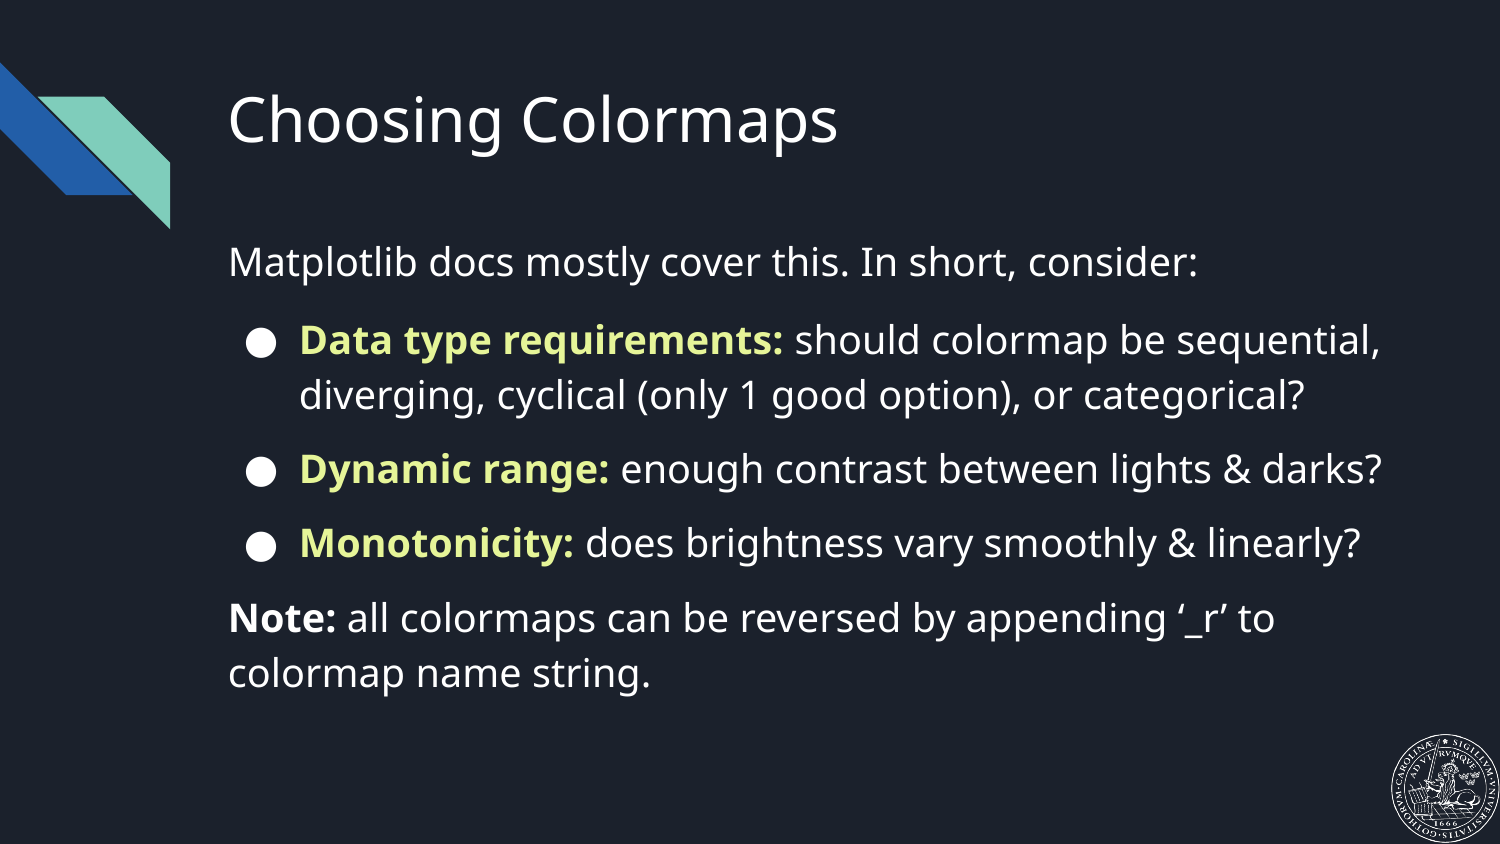

# Choosing Colormaps
Matplotlib docs mostly cover this. In short, consider:
Data type requirements: should colormap be sequential, diverging, cyclical (only 1 good option), or categorical?
Dynamic range: enough contrast between lights & darks?
Monotonicity: does brightness vary smoothly & linearly?
Note: all colormaps can be reversed by appending ‘_r’ to colormap name string.